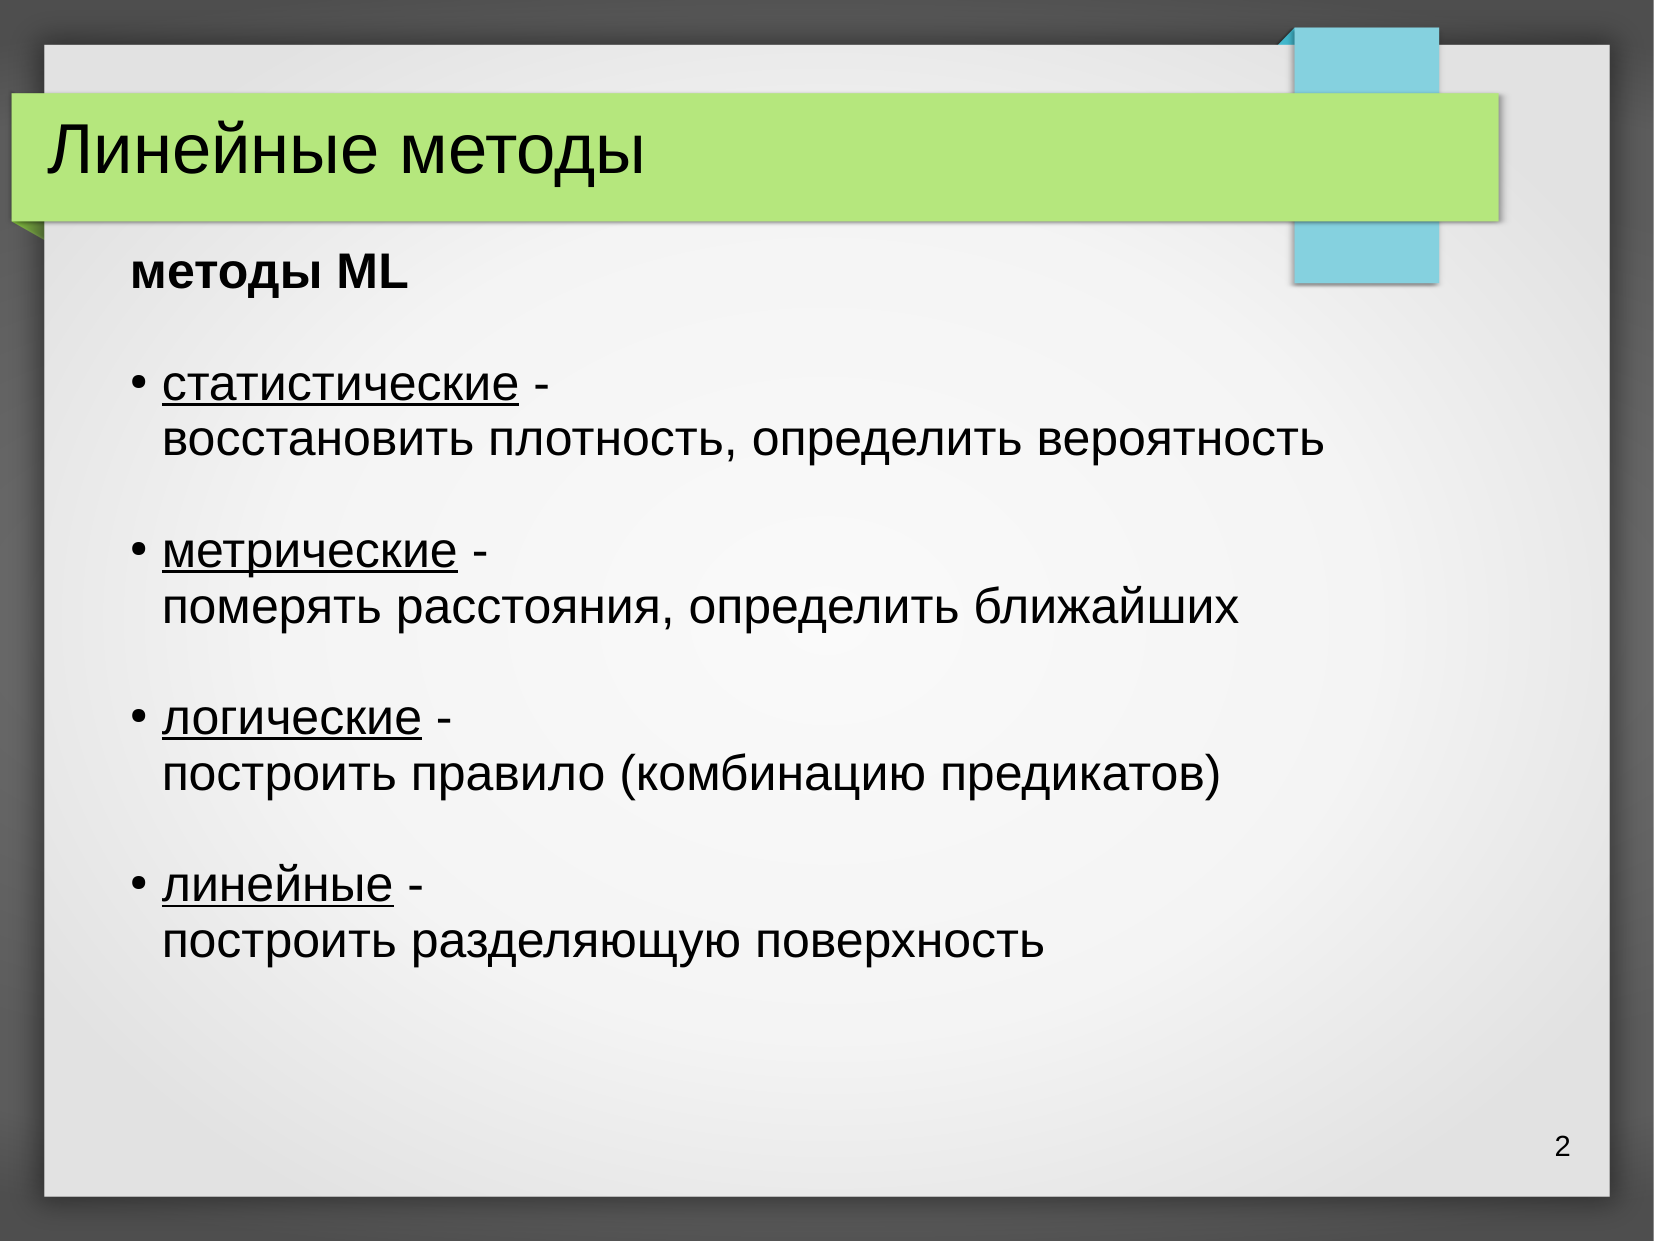

# Линейные методы
методы ML
 статистические -
 восстановить плотность, определить вероятность
 метрические -
 померять расстояния, определить ближайших
 логические -
 построить правило (комбинацию предикатов)
 линейные -
 построить разделяющую поверхность
2